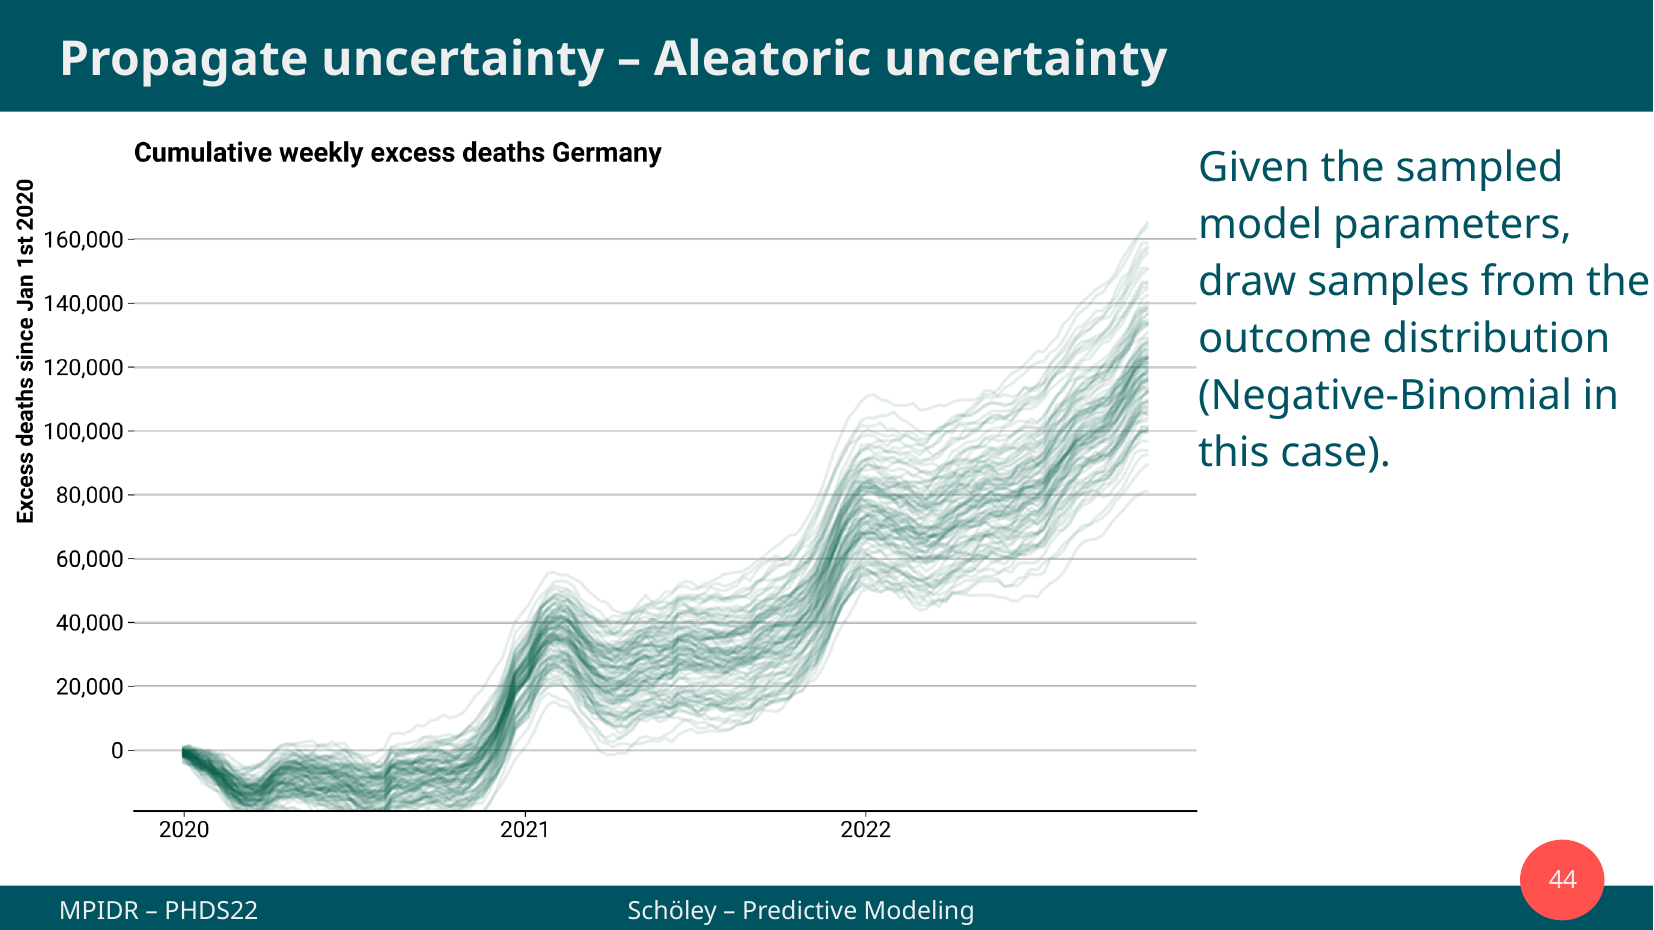

# Propagate uncertainty – Aleatoric uncertainty
Given the sampled
model parameters,
draw samples from the
outcome distribution
(Negative-Binomial in
this case).
44
MPIDR – PHDS22
Schöley – Predictive Modeling